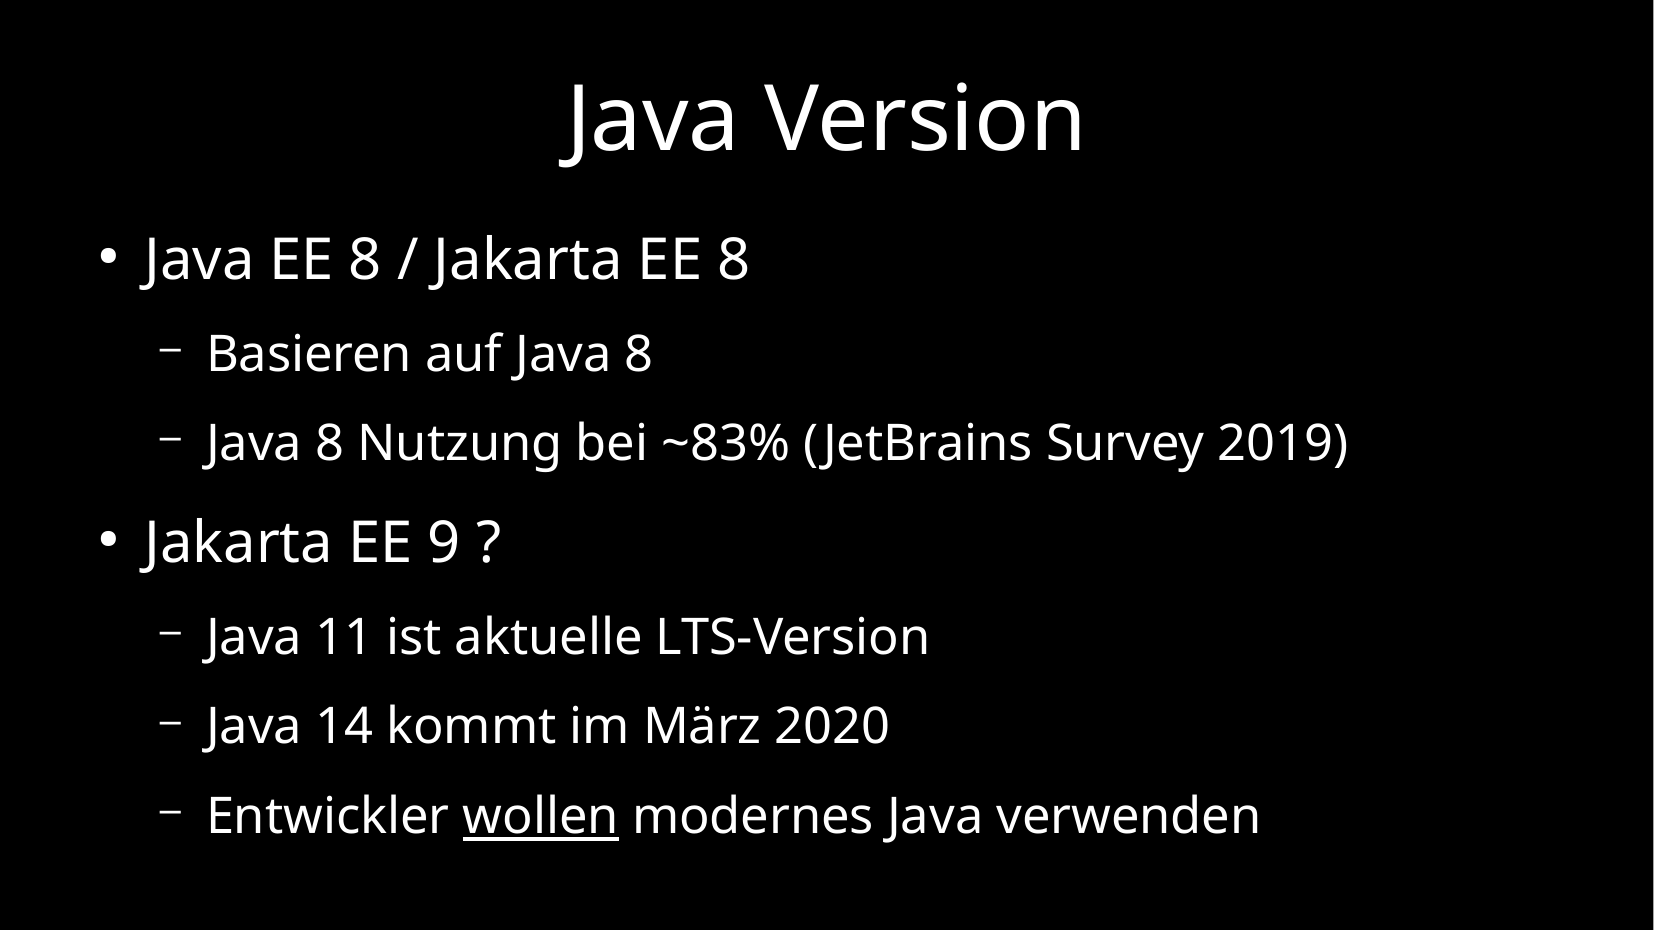

# Java Version
Java EE 8 / Jakarta EE 8
Basieren auf Java 8
Java 8 Nutzung bei ~83% (JetBrains Survey 2019)
Jakarta EE 9 ?
Java 11 ist aktuelle LTS-Version
Java 14 kommt im März 2020
Entwickler wollen modernes Java verwenden